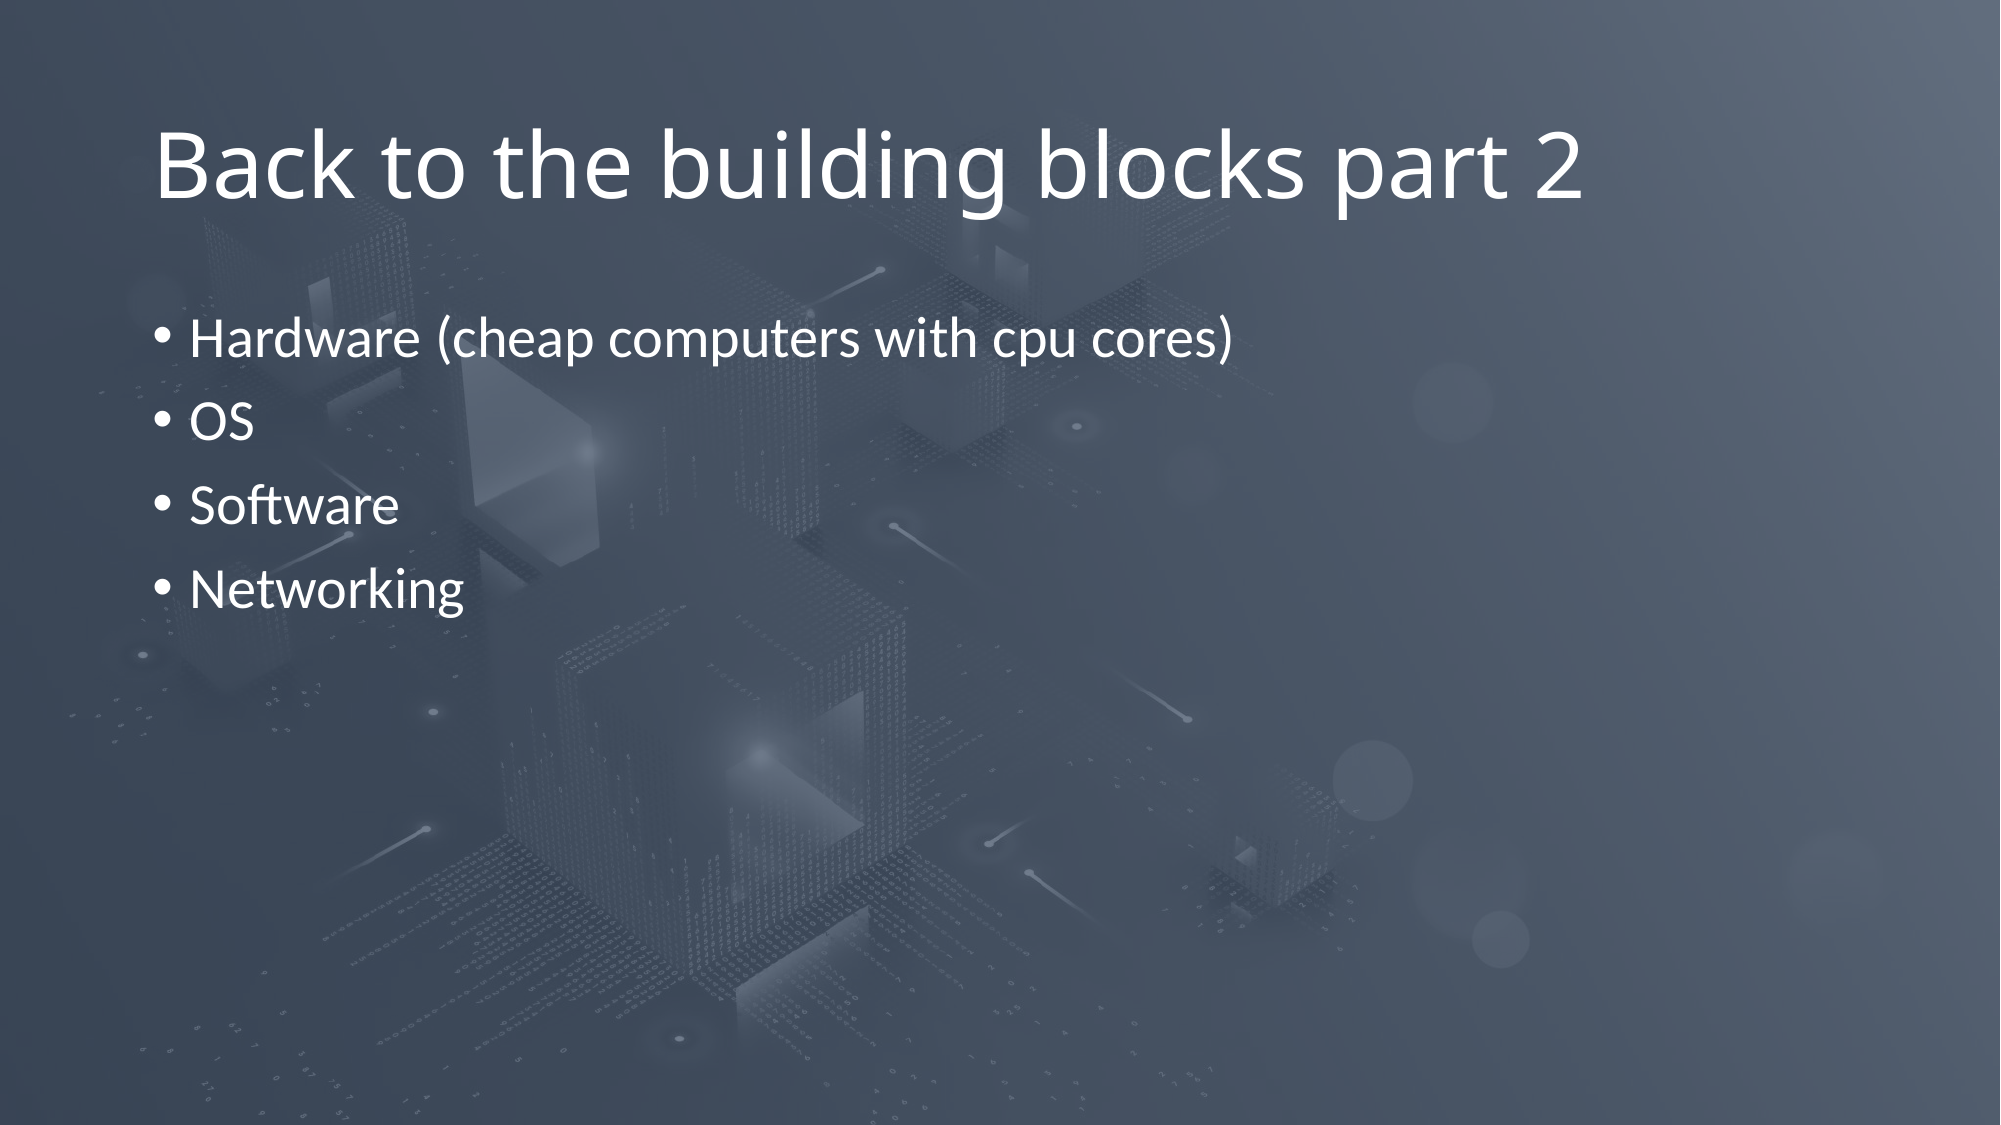

# Back to the building blocks part 2
Hardware (cheap computers with cpu cores)
OS
Software
Networking